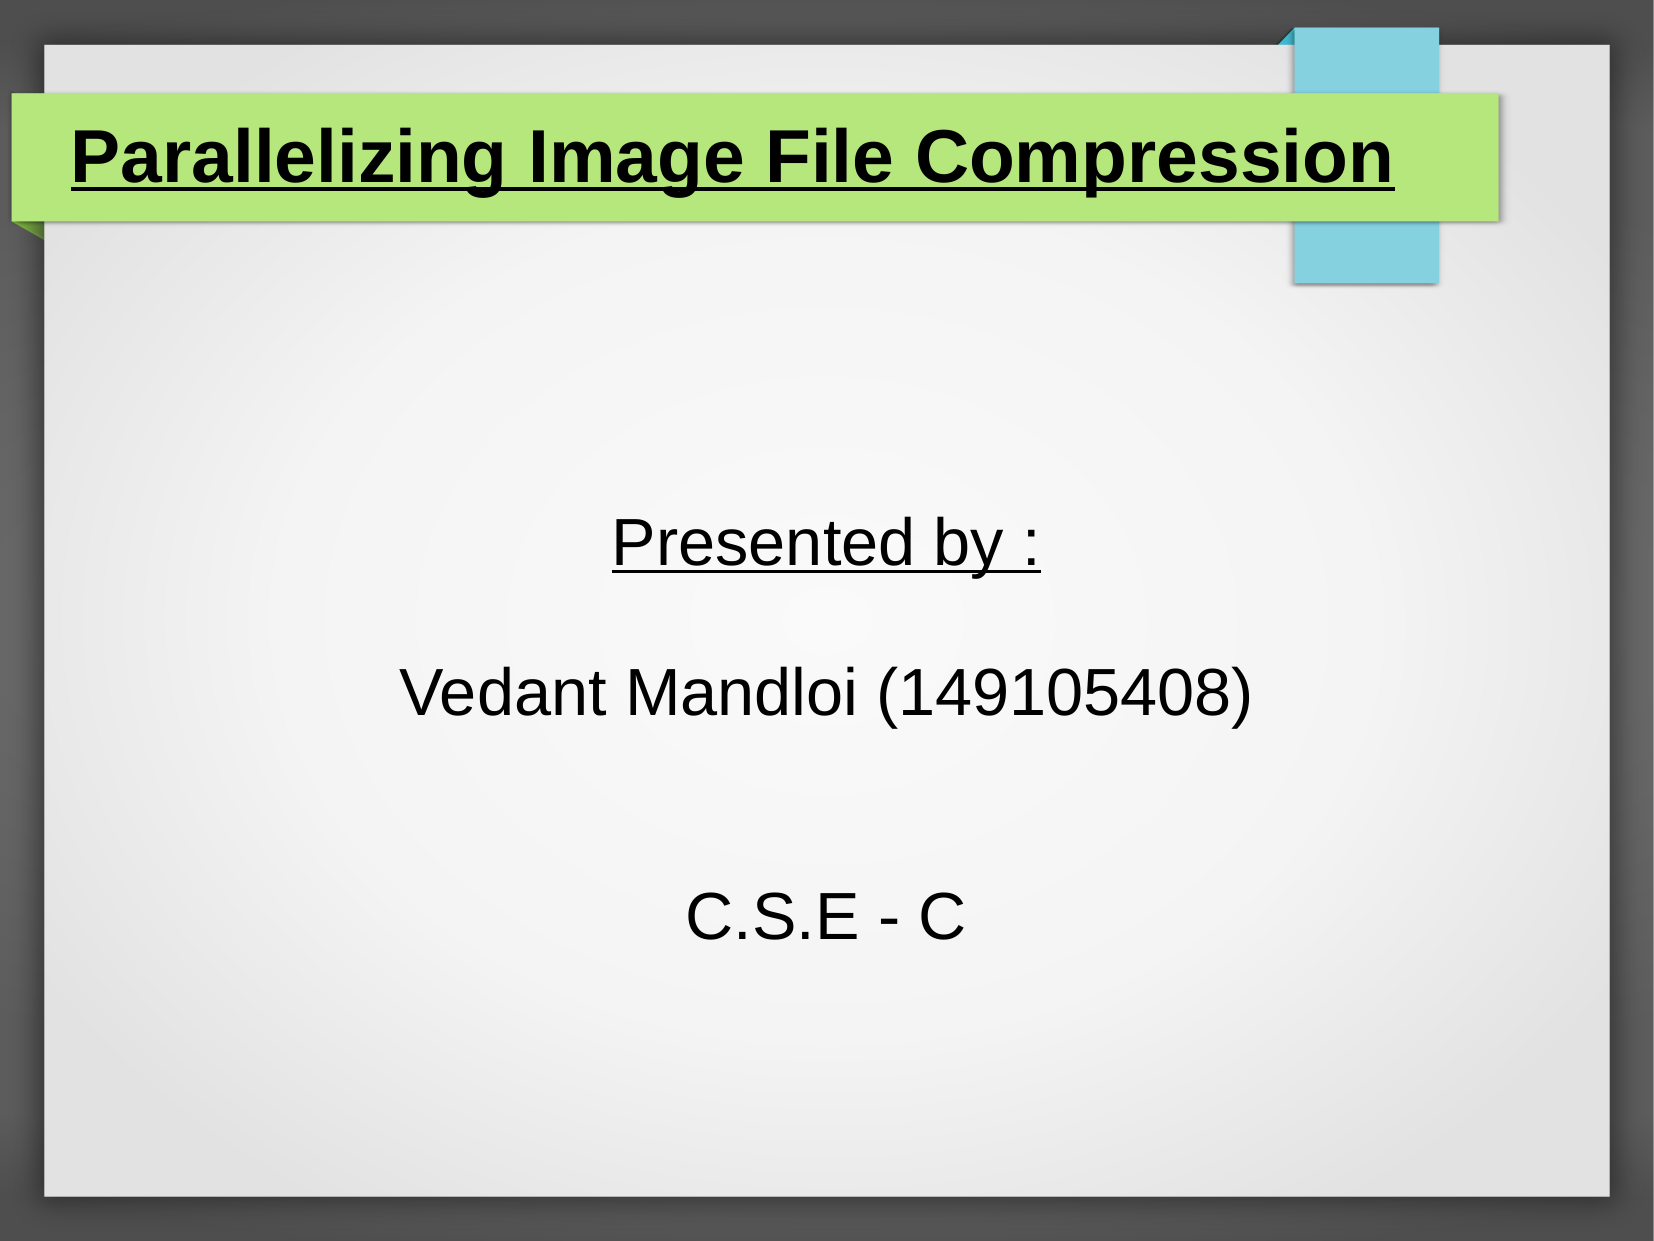

# Parallelizing Image File Compression
Presented by :
Vedant Mandloi (149105408)
C.S.E - C